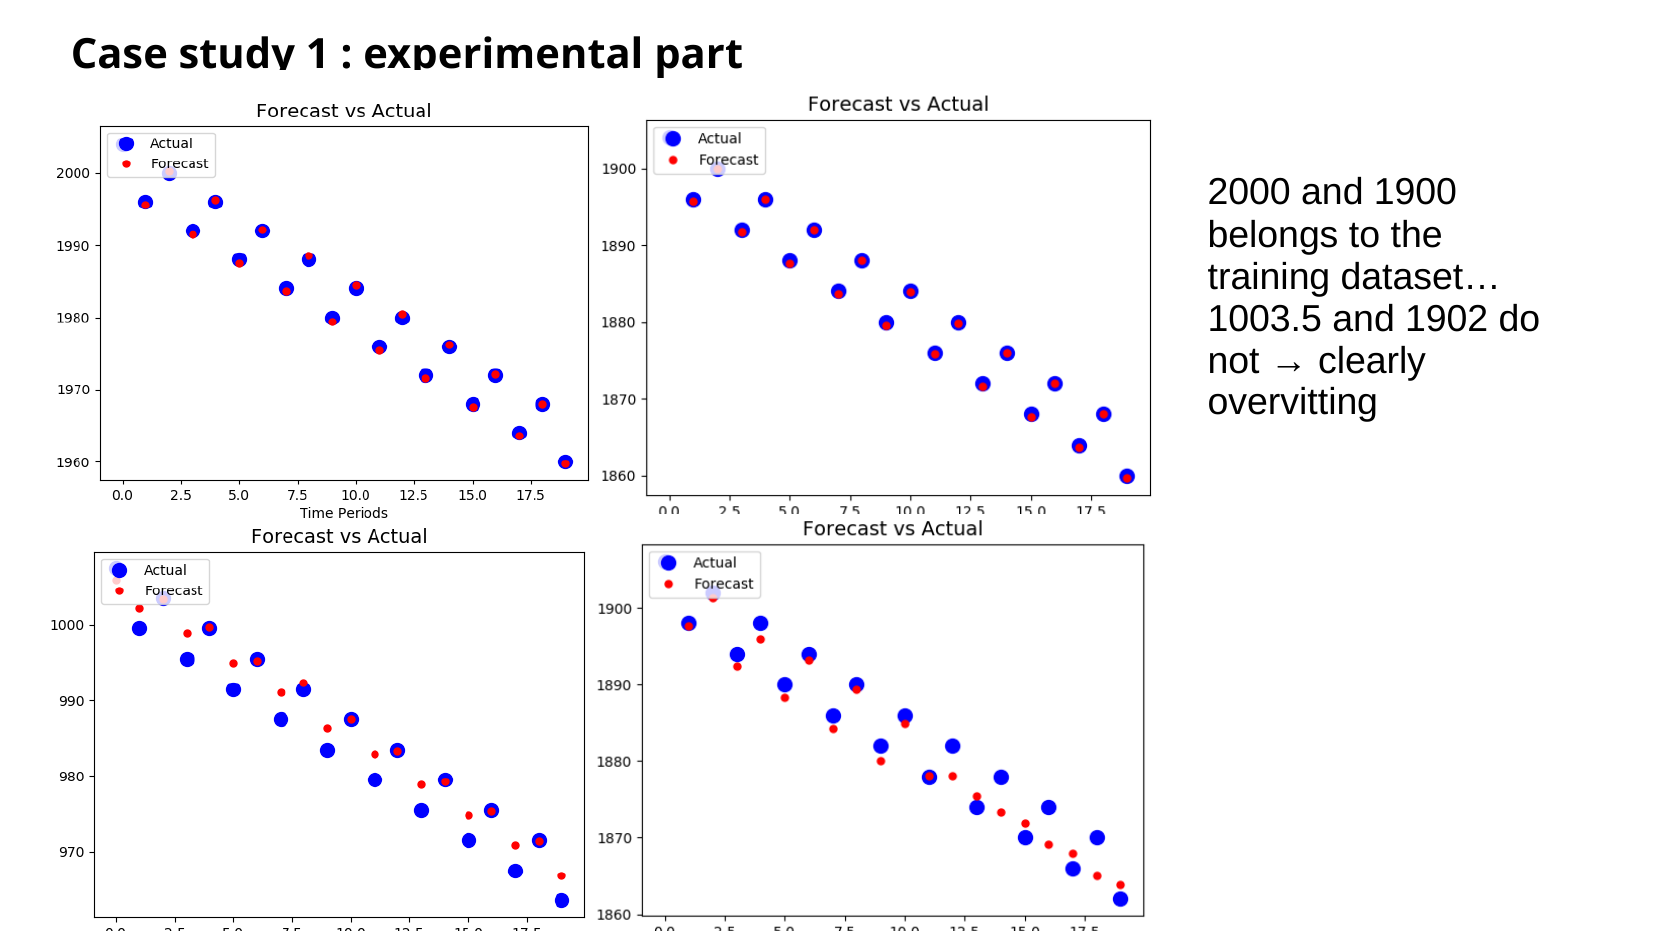

# Case study 1 : experimental part
2000 and 1900 belongs to the training dataset… 1003.5 and 1902 do not → clearly overvitting